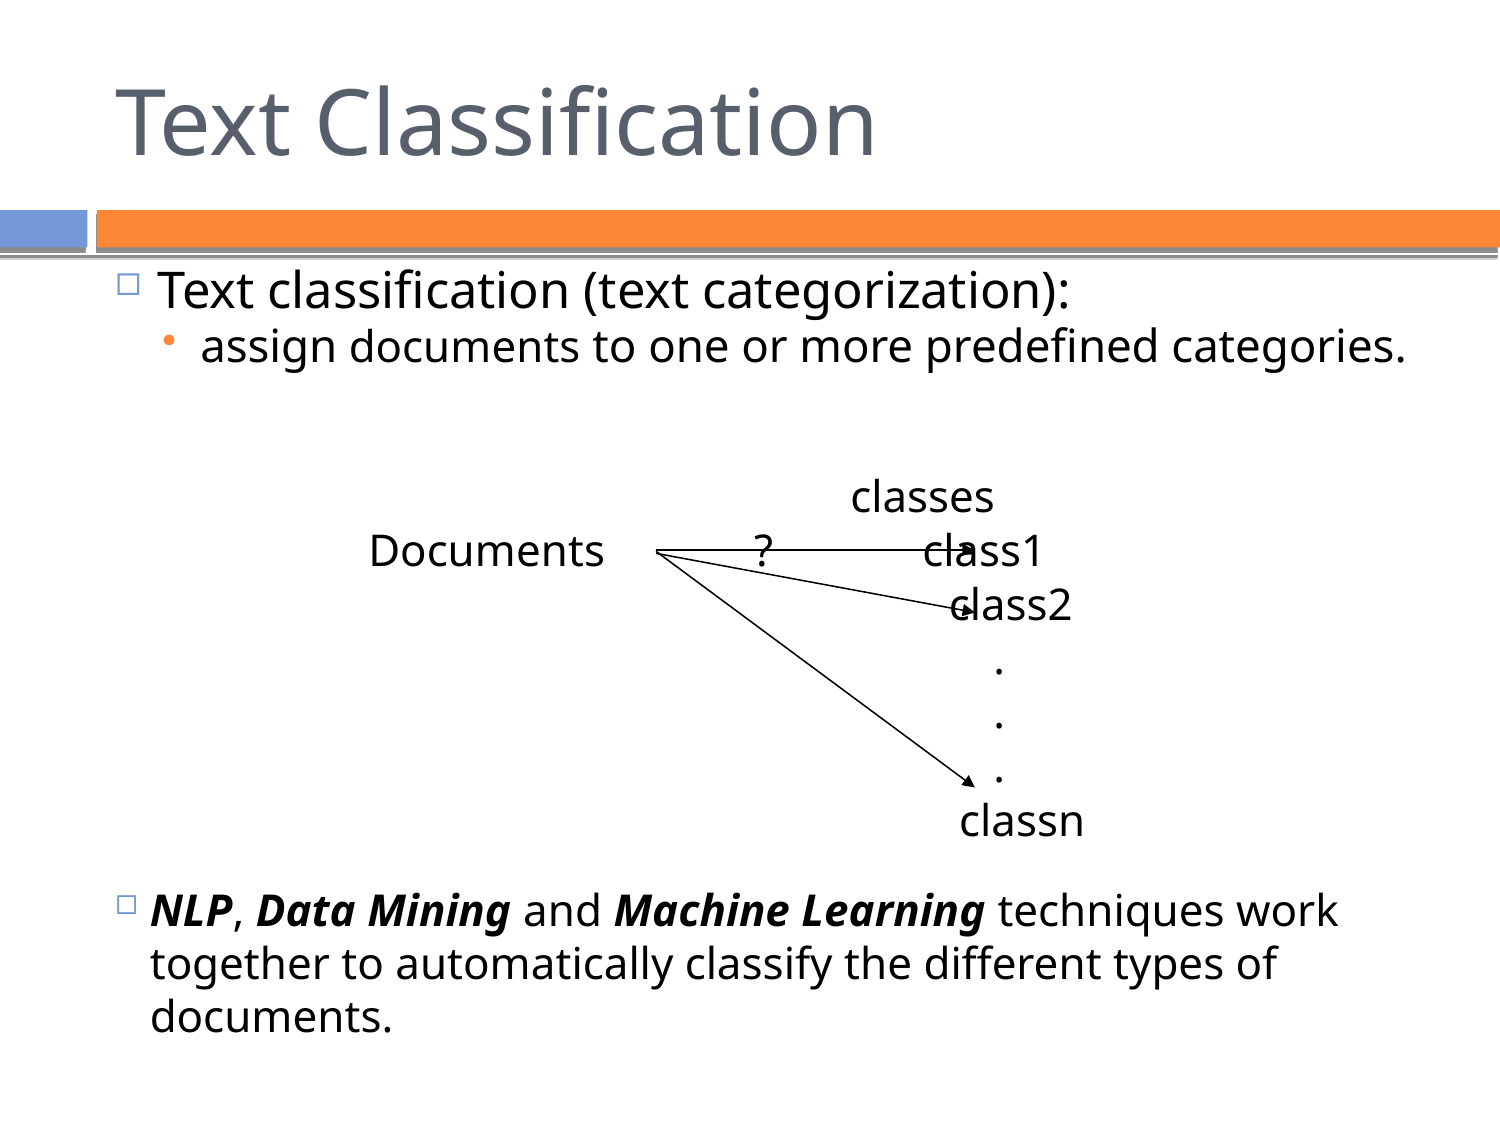

# Text Classification
Text classification (text categorization):
assign documents to one or more predefined categories.
 classes
 Documents ? class1
 class2
 .
 .
 .
 classn
NLP, Data Mining and Machine Learning techniques work together to automatically classify the different types of documents.